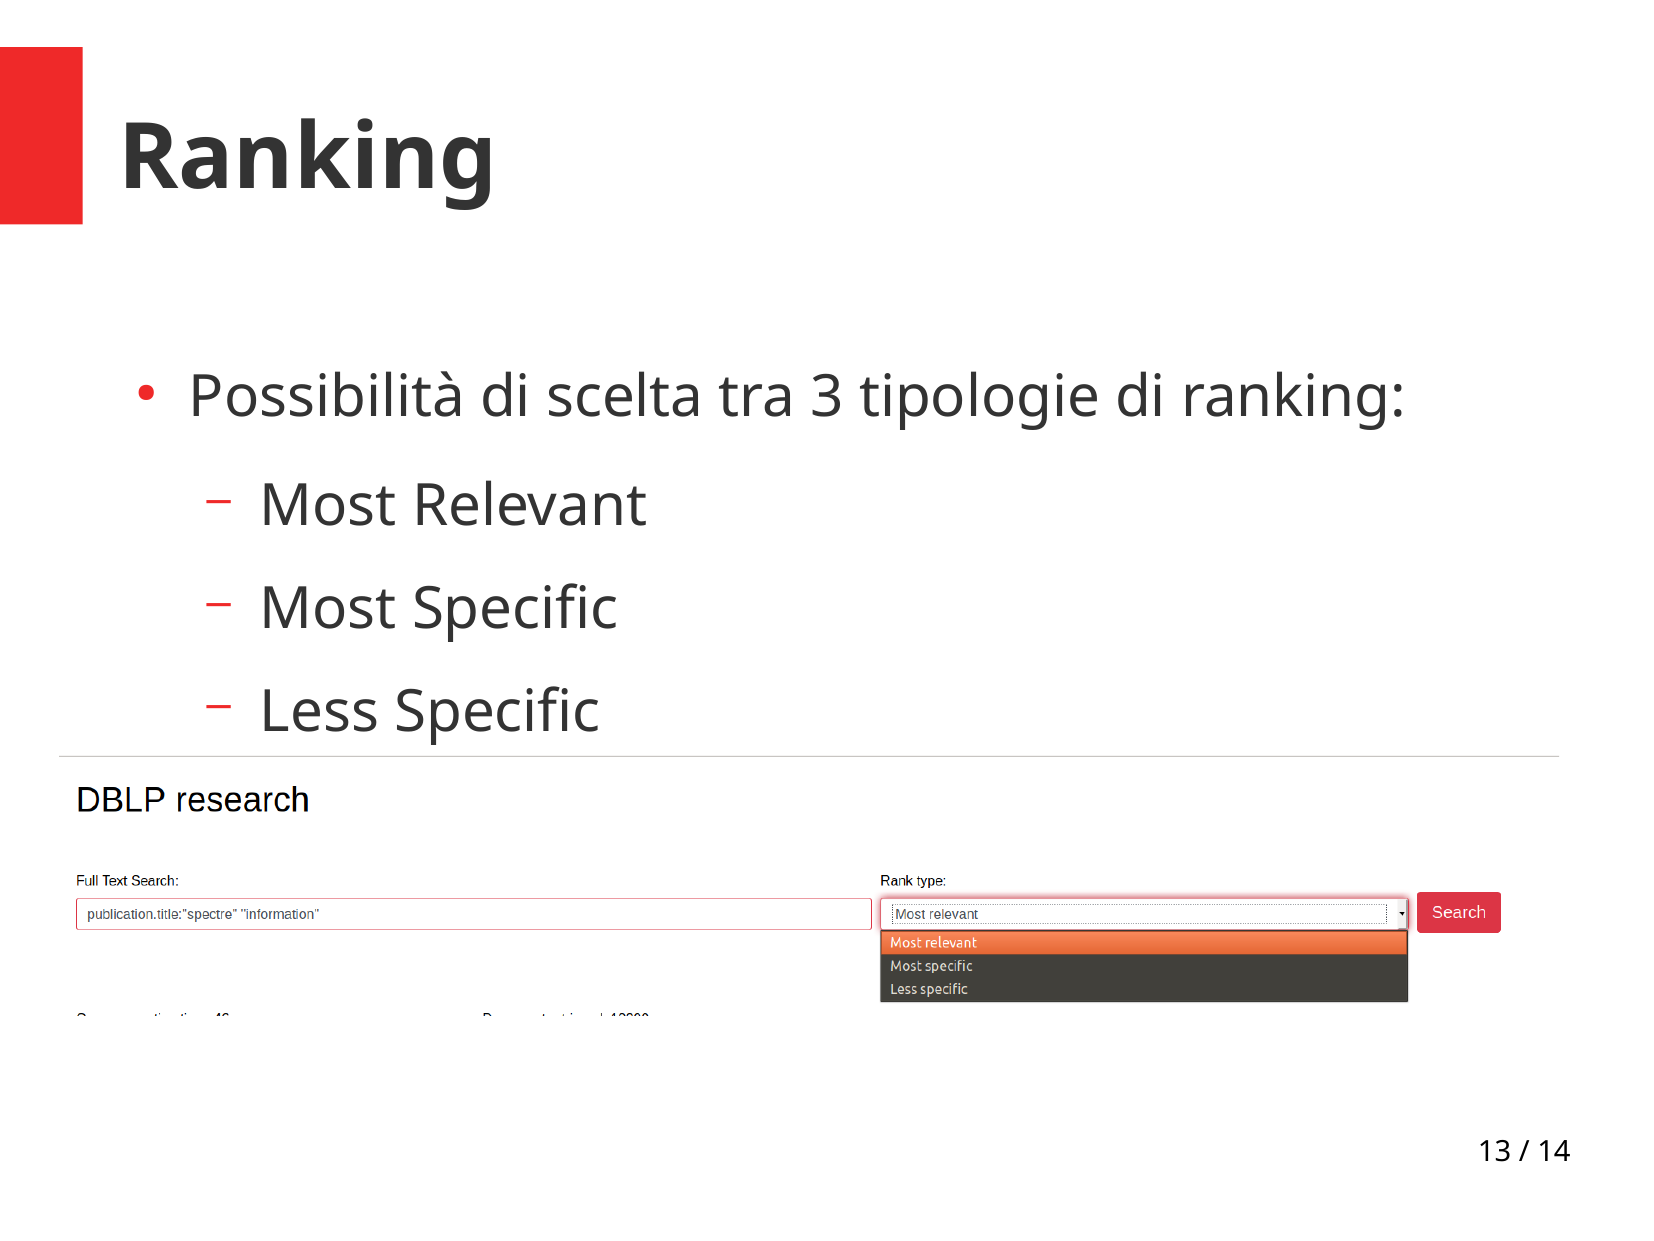

# Ranking
Possibilità di scelta tra 3 tipologie di ranking:
Most Relevant
Most Specific
Less Specific
13